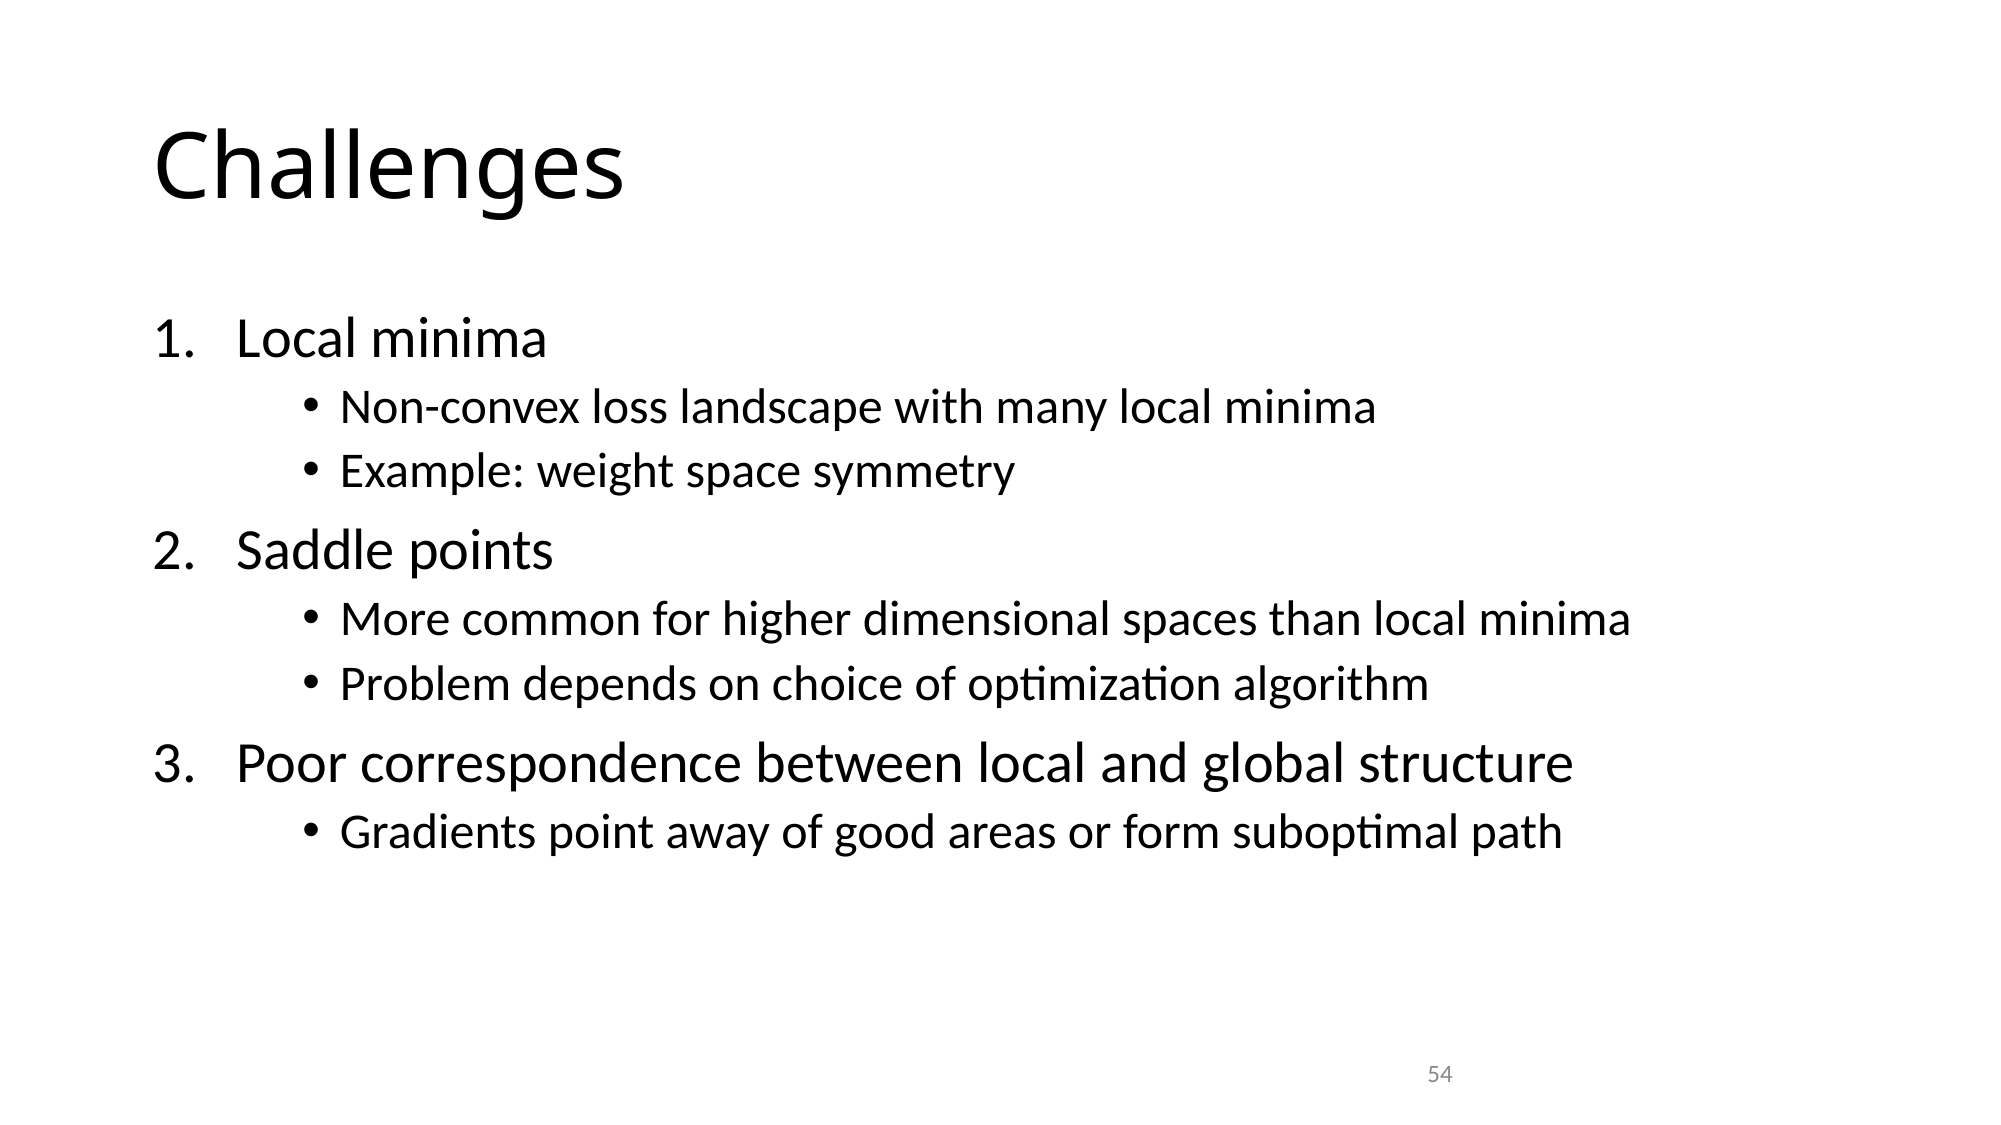

# Challenges
Local minima
Non-convex loss landscape with many local minima
Example: weight space symmetry
Saddle points
More common for higher dimensional spaces than local minima
Problem depends on choice of optimization algorithm
Poor correspondence between local and global structure
Gradients point away of good areas or form suboptimal path